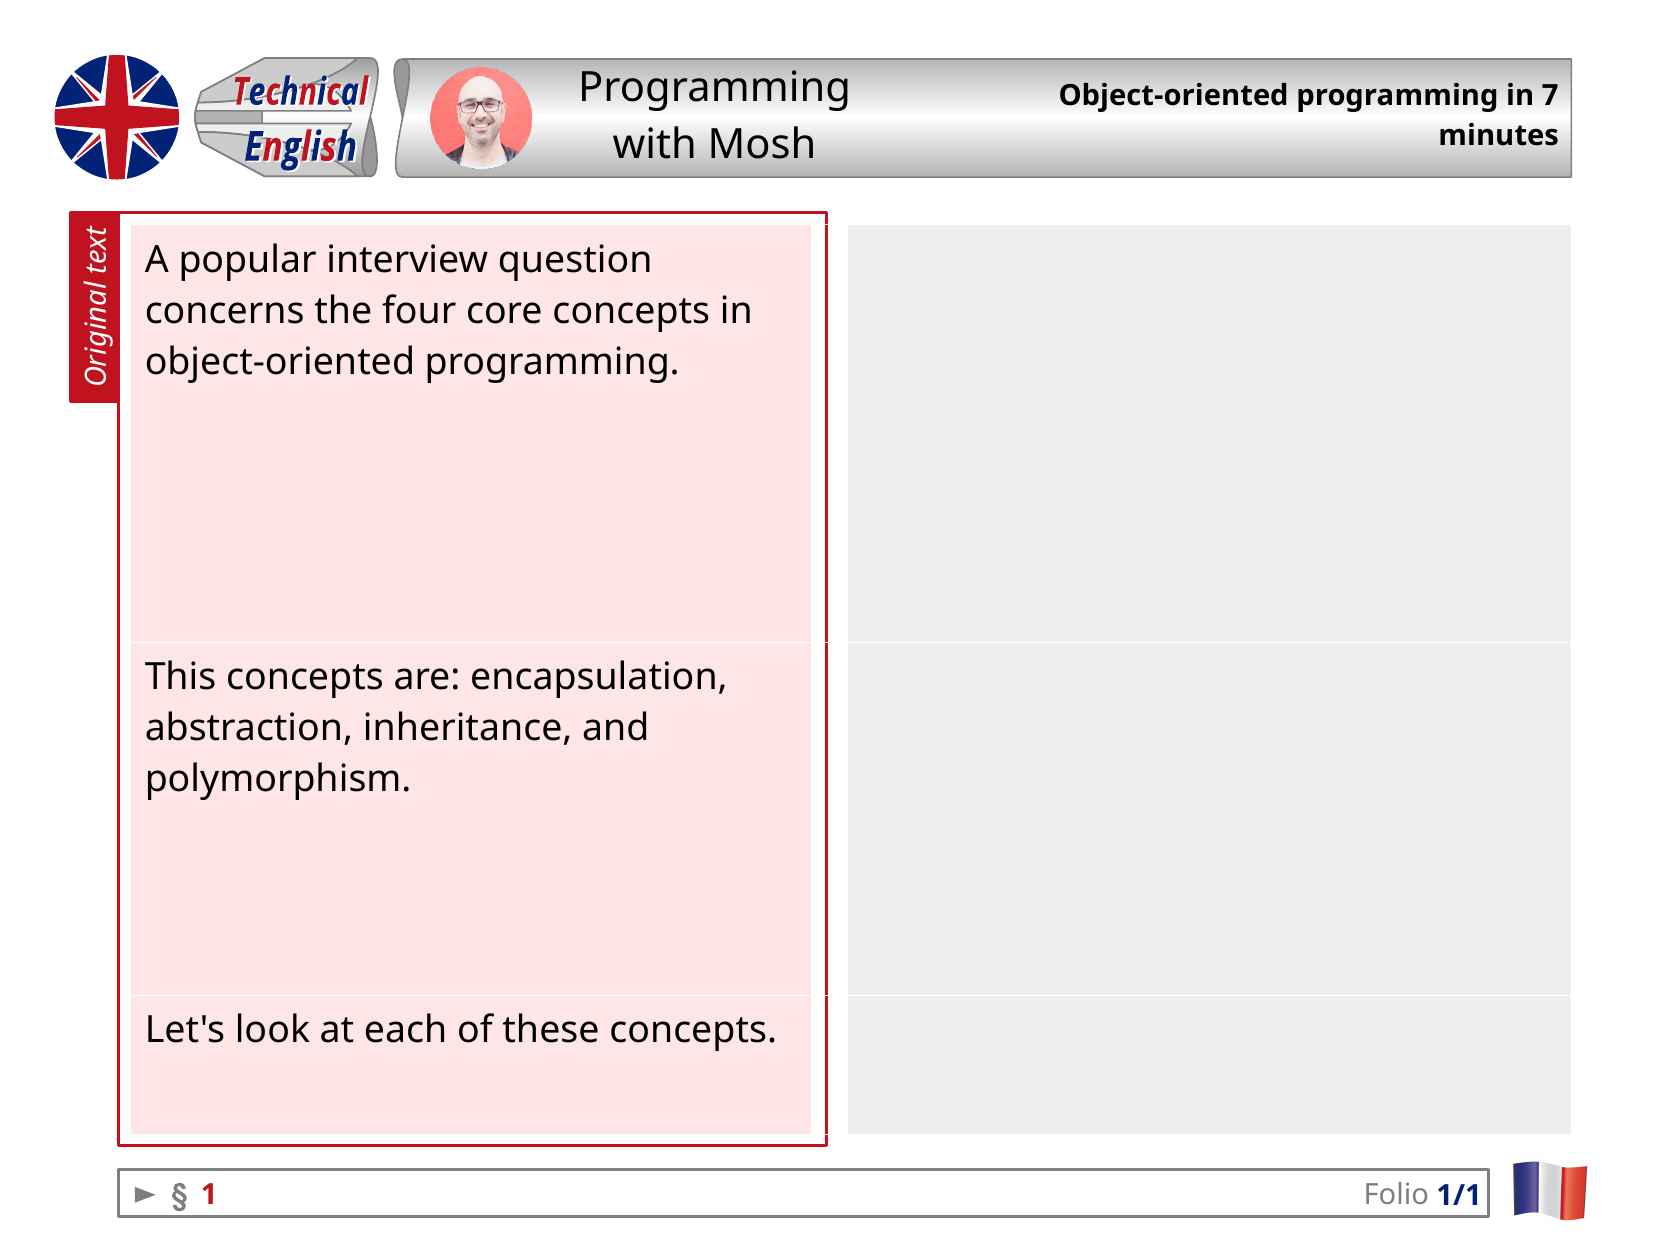

#
| A popular interview question concerns the four core concepts in object-oriented programming. | | |
| --- | --- | --- |
| This concepts are: encapsulation, abstraction, inheritance, and polymorphism. | | |
| Let's look at each of these concepts. | | |
1
1/1